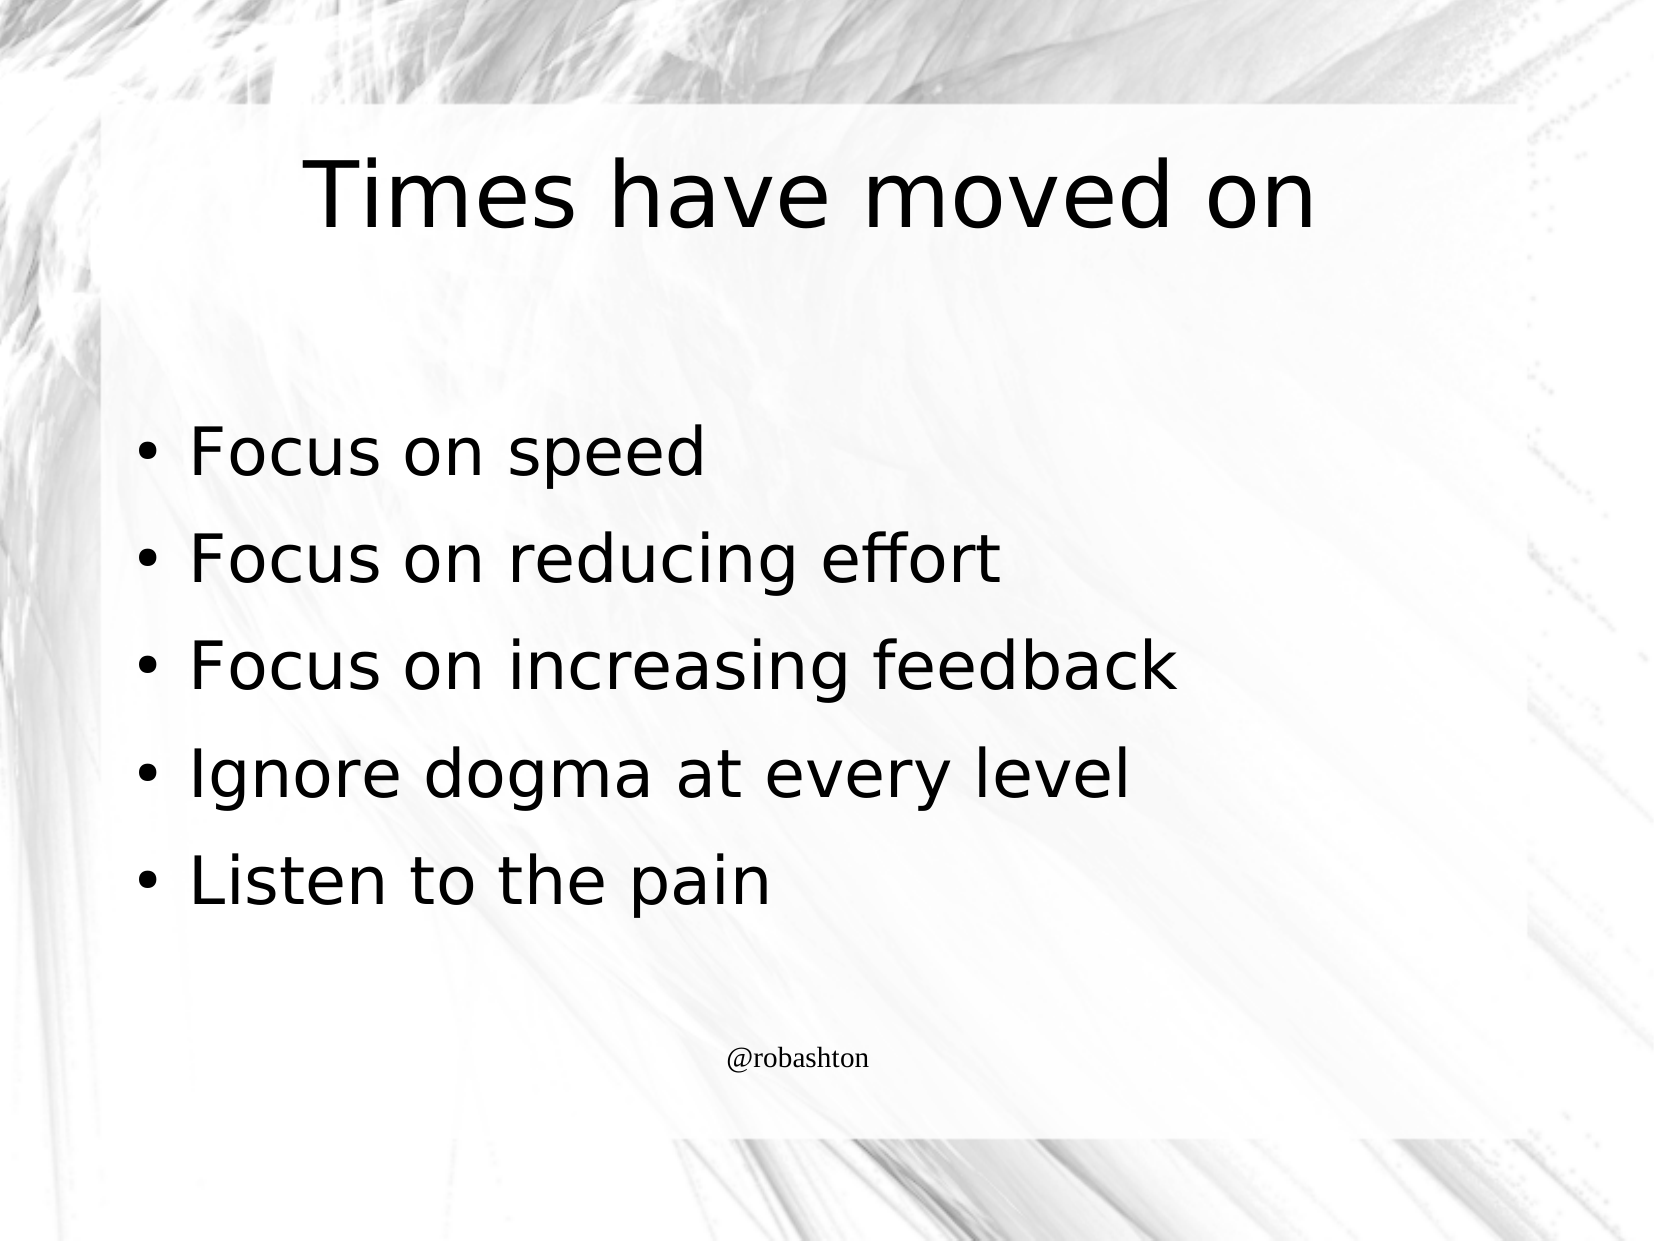

# Times have moved on
Focus on speed
Focus on reducing effort
Focus on increasing feedback
Ignore dogma at every level
Listen to the pain
@robashton